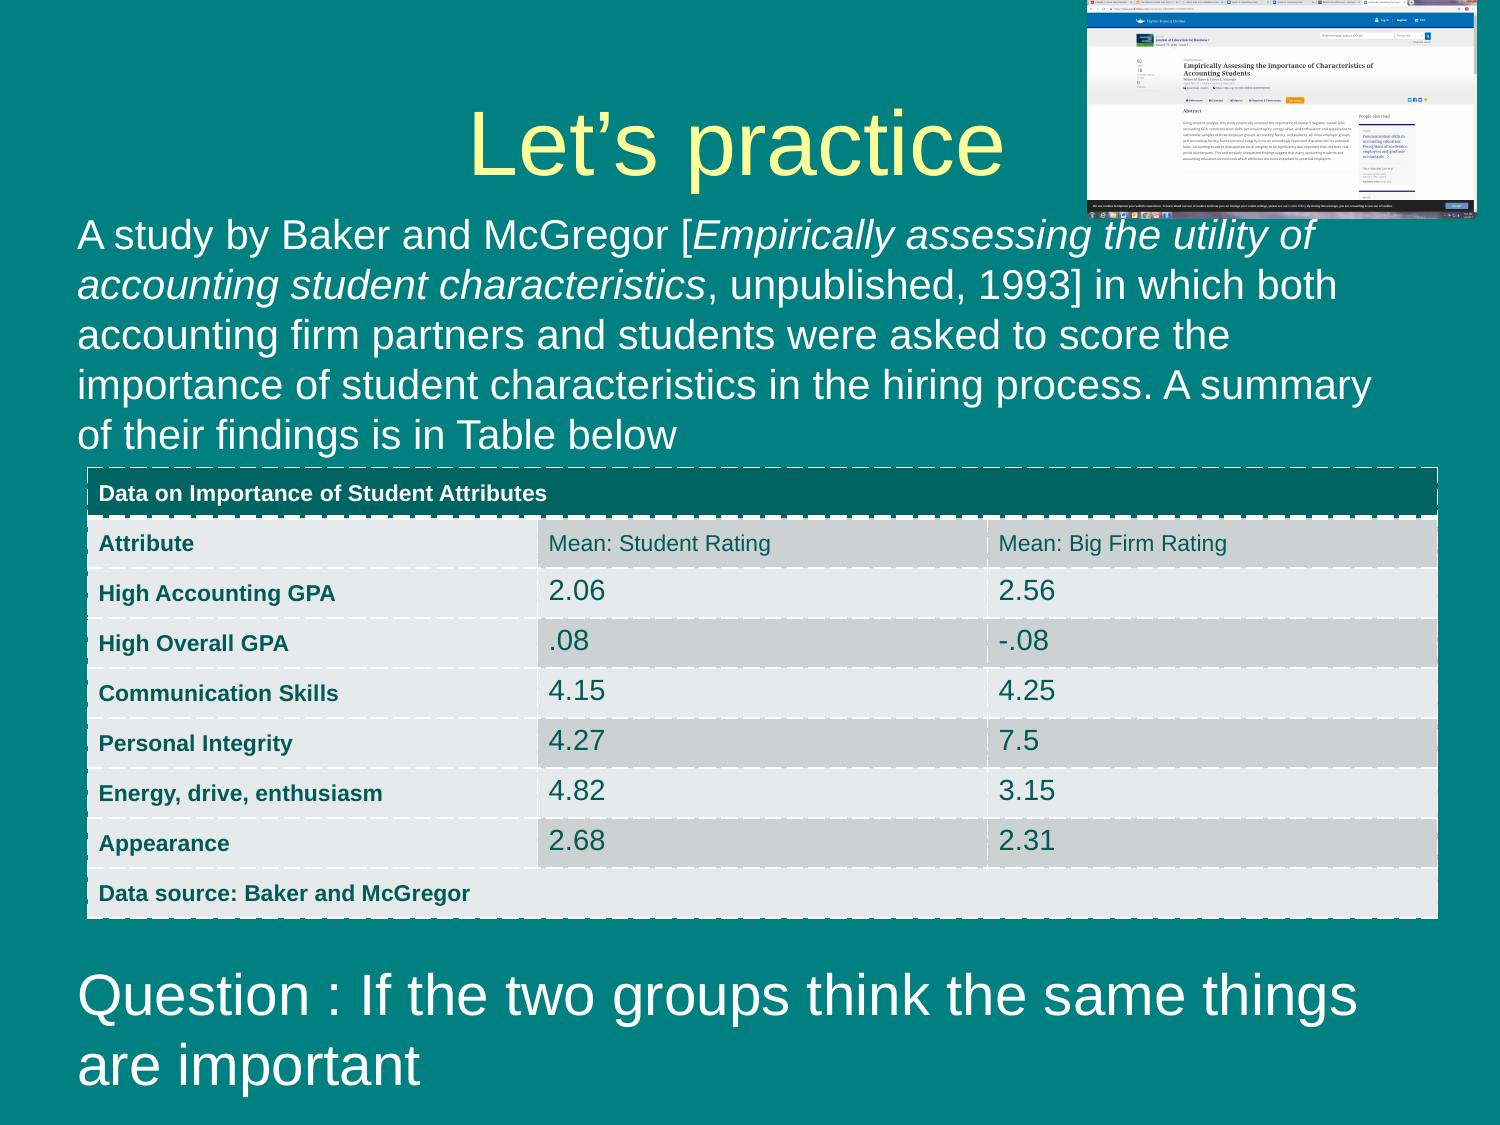

# Let’s practice
A study by Baker and McGregor [Empirically assessing the utility of accounting student characteristics, unpublished, 1993] in which both accounting firm partners and students were asked to score the importance of student characteristics in the hiring process. A summary of their findings is in Table below
| Data on Importance of Student Attributes | | |
| --- | --- | --- |
| Attribute | Mean: Student Rating | Mean: Big Firm Rating |
| High Accounting GPA | 2.06 | 2.56 |
| High Overall GPA | .08 | -.08 |
| Communication Skills | 4.15 | 4.25 |
| Personal Integrity | 4.27 | 7.5 |
| Energy, drive, enthusiasm | 4.82 | 3.15 |
| Appearance | 2.68 | 2.31 |
| Data source: Baker and McGregor | | |
Question : If the two groups think the same things are important